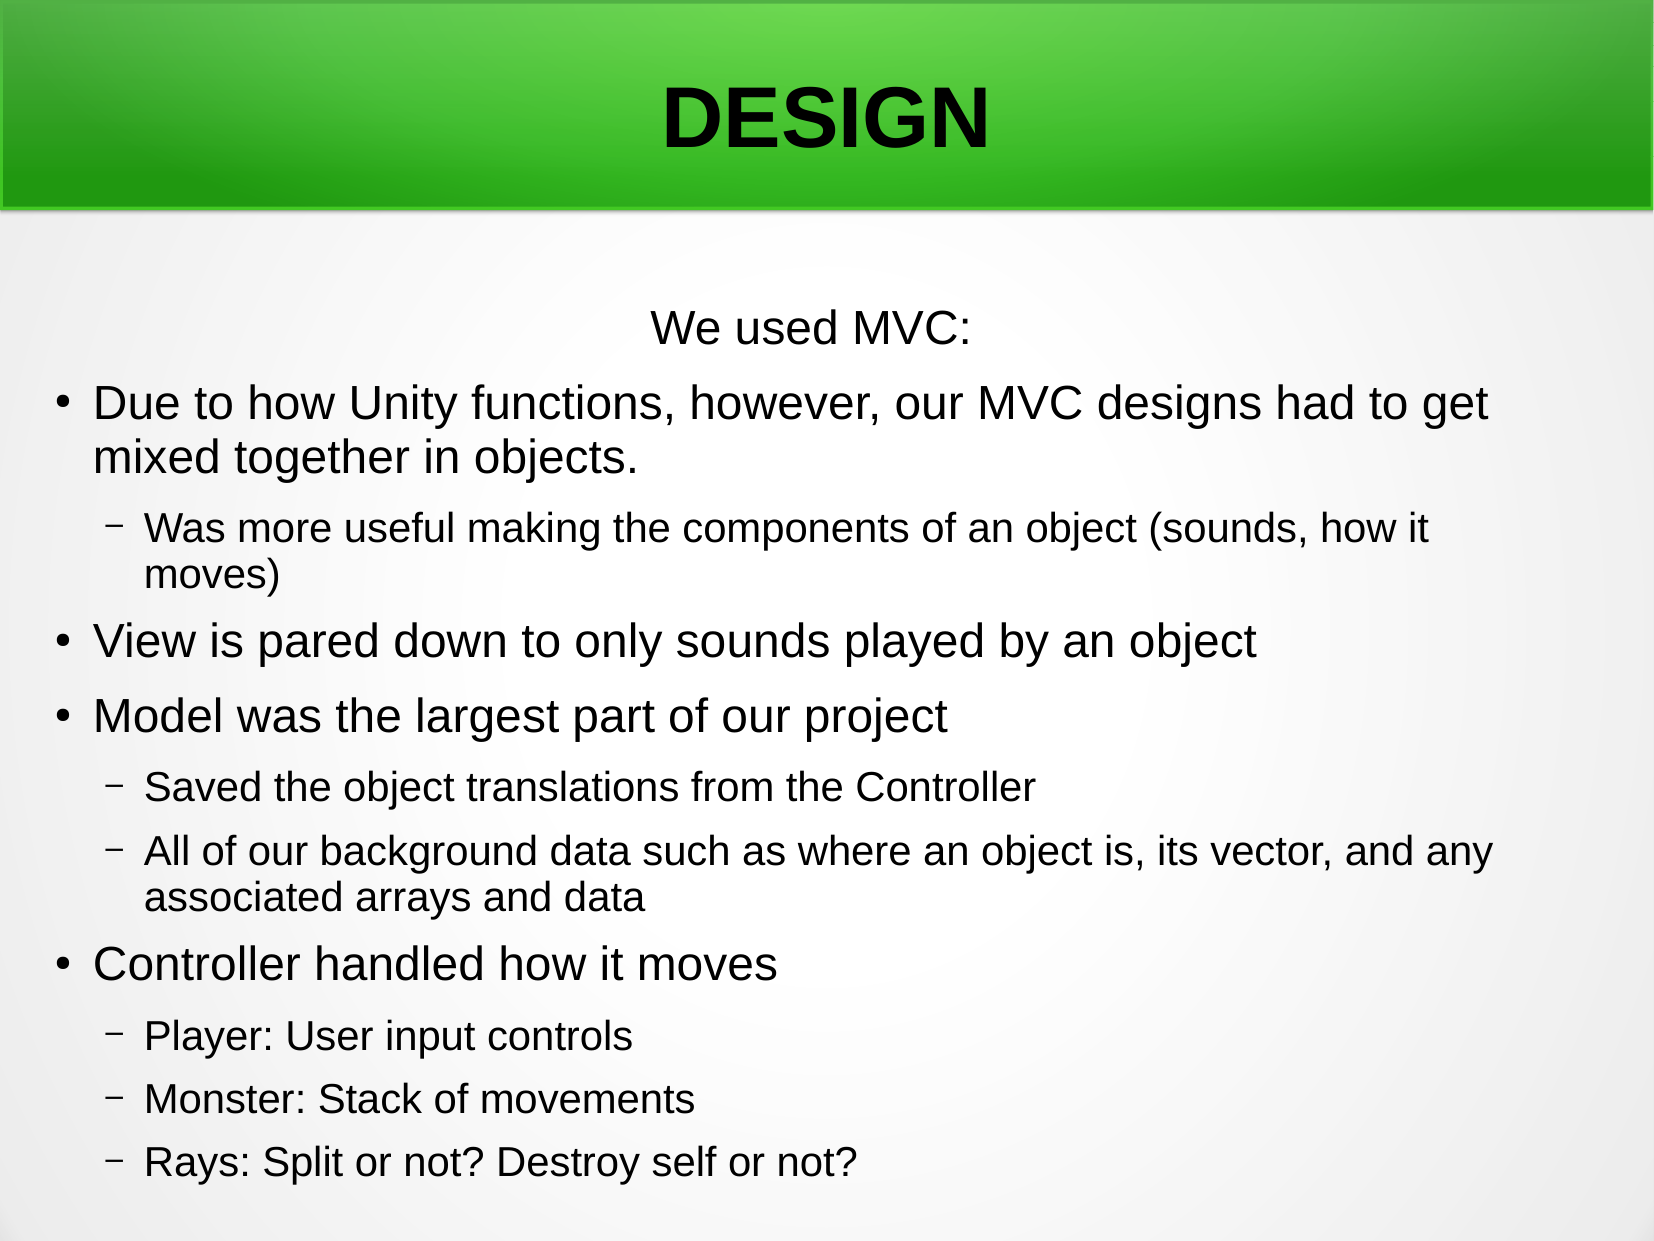

# DESIGN
We used MVC:
Due to how Unity functions, however, our MVC designs had to get mixed together in objects.
Was more useful making the components of an object (sounds, how it moves)
View is pared down to only sounds played by an object
Model was the largest part of our project
Saved the object translations from the Controller
All of our background data such as where an object is, its vector, and any associated arrays and data
Controller handled how it moves
Player: User input controls
Monster: Stack of movements
Rays: Split or not? Destroy self or not?